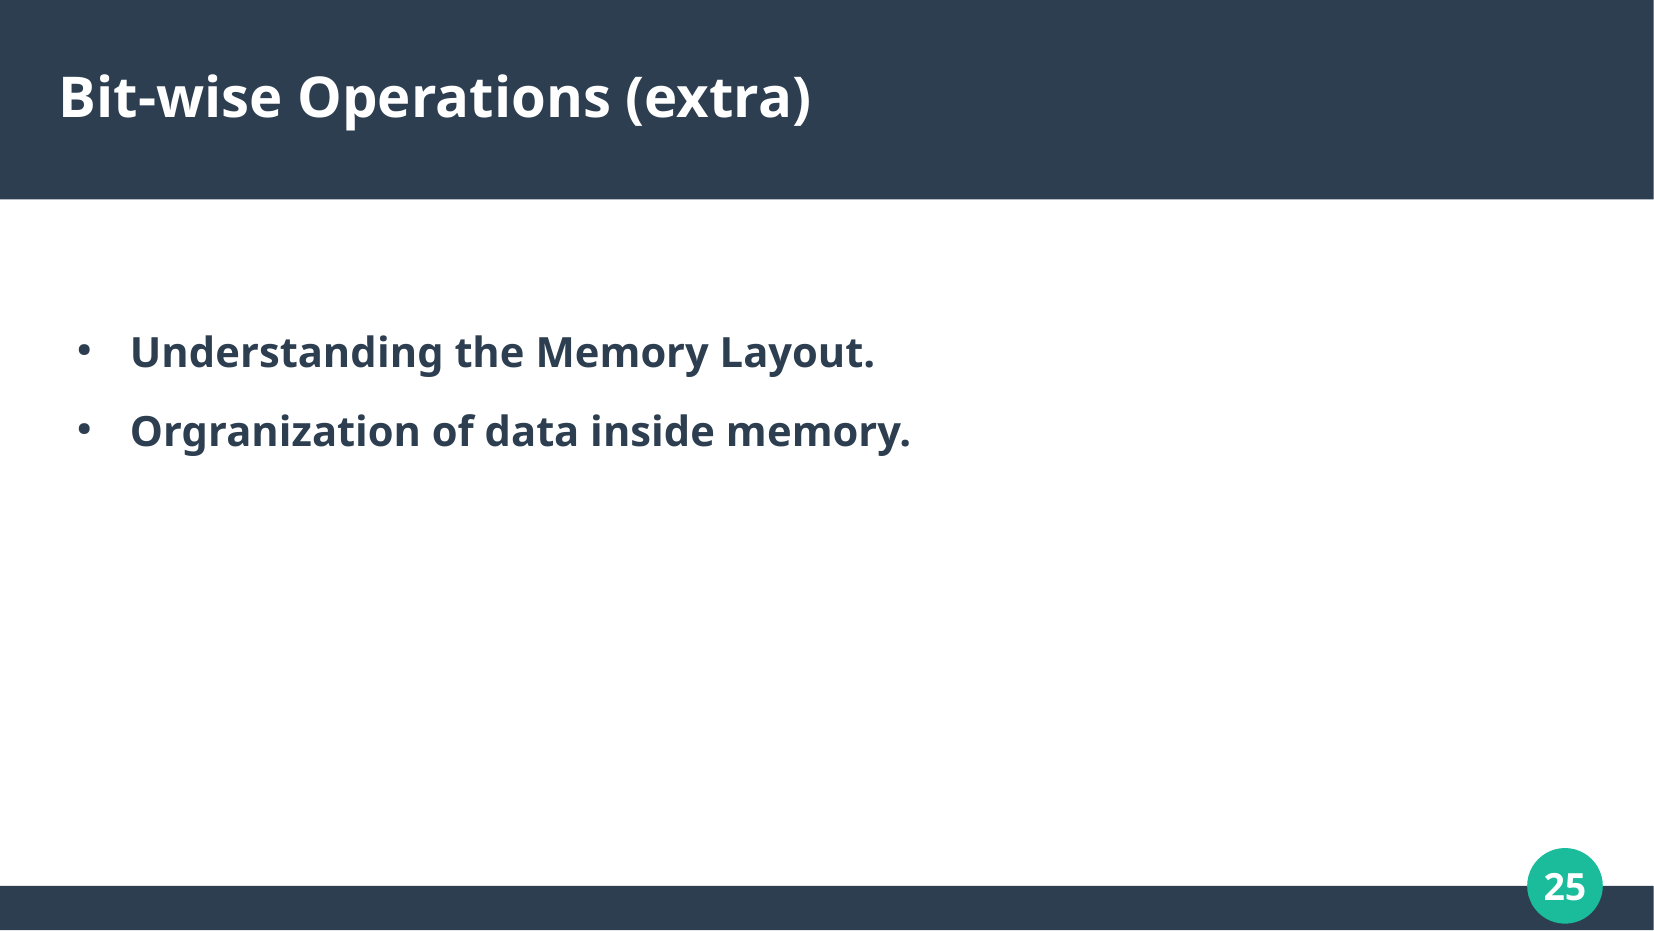

# Bit-wise Operations (extra)
Understanding the Memory Layout.
Orgranization of data inside memory.